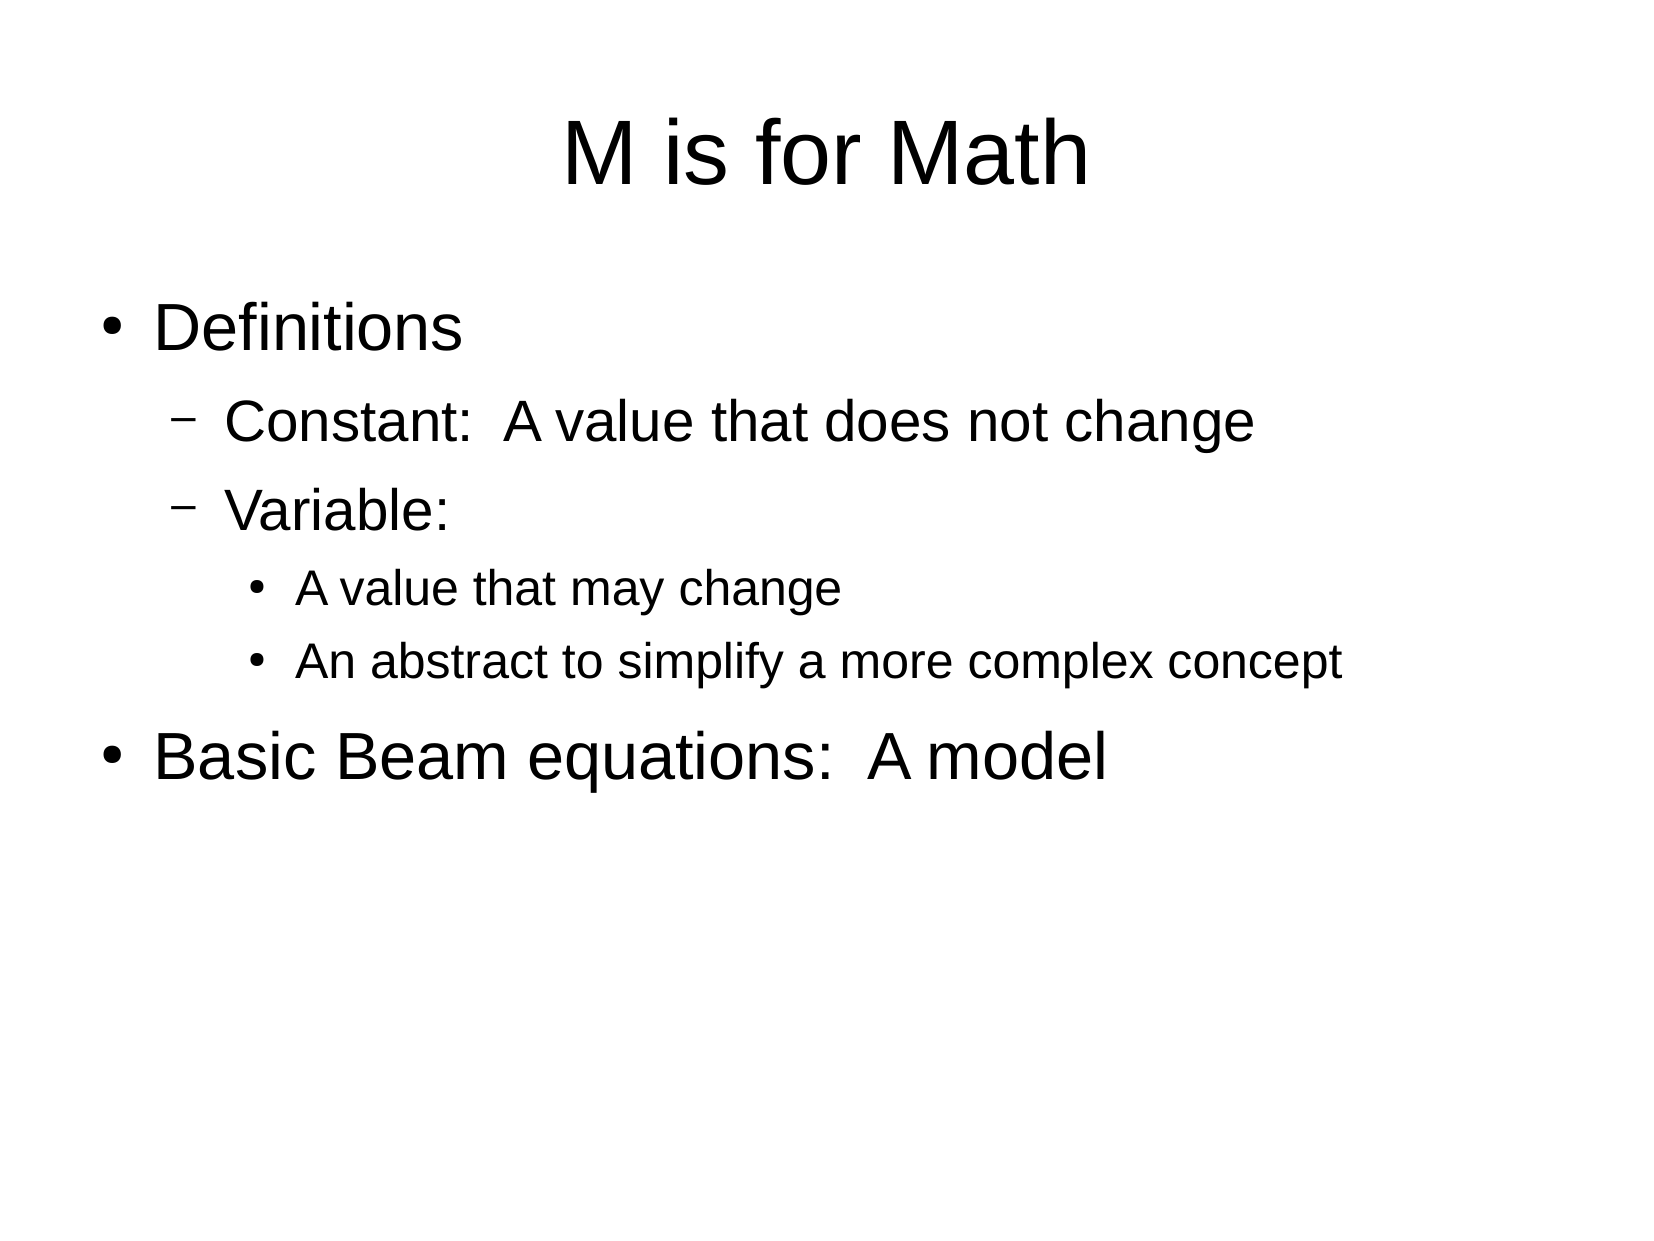

# M is for Math
Definitions
Constant: A value that does not change
Variable:
A value that may change
An abstract to simplify a more complex concept
Basic Beam equations: A model